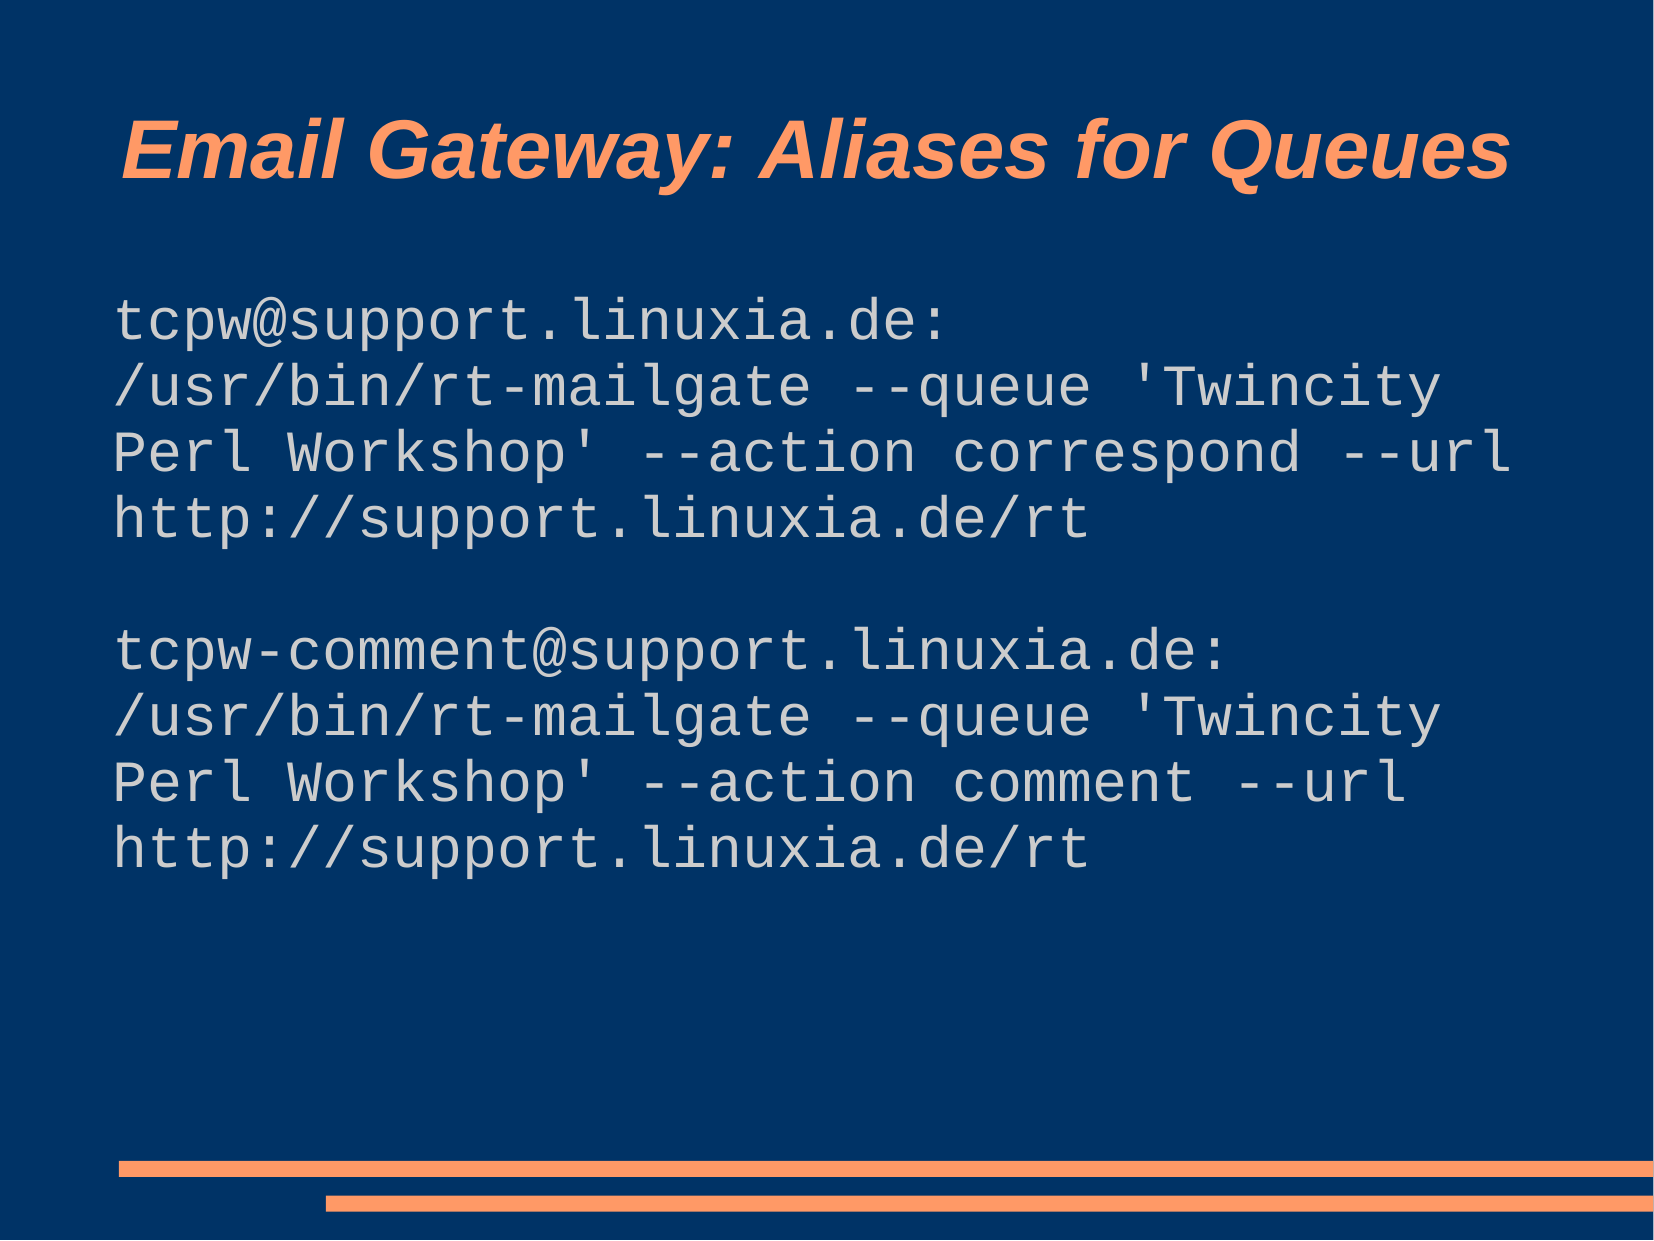

# Email Gateway: Aliases for Queues
tcpw@support.linuxia.de:
/usr/bin/rt-mailgate --queue 'Twincity Perl Workshop' --action correspond --url http://support.linuxia.de/rt
tcpw-comment@support.linuxia.de:
/usr/bin/rt-mailgate --queue 'Twincity Perl Workshop' --action comment --url http://support.linuxia.de/rt